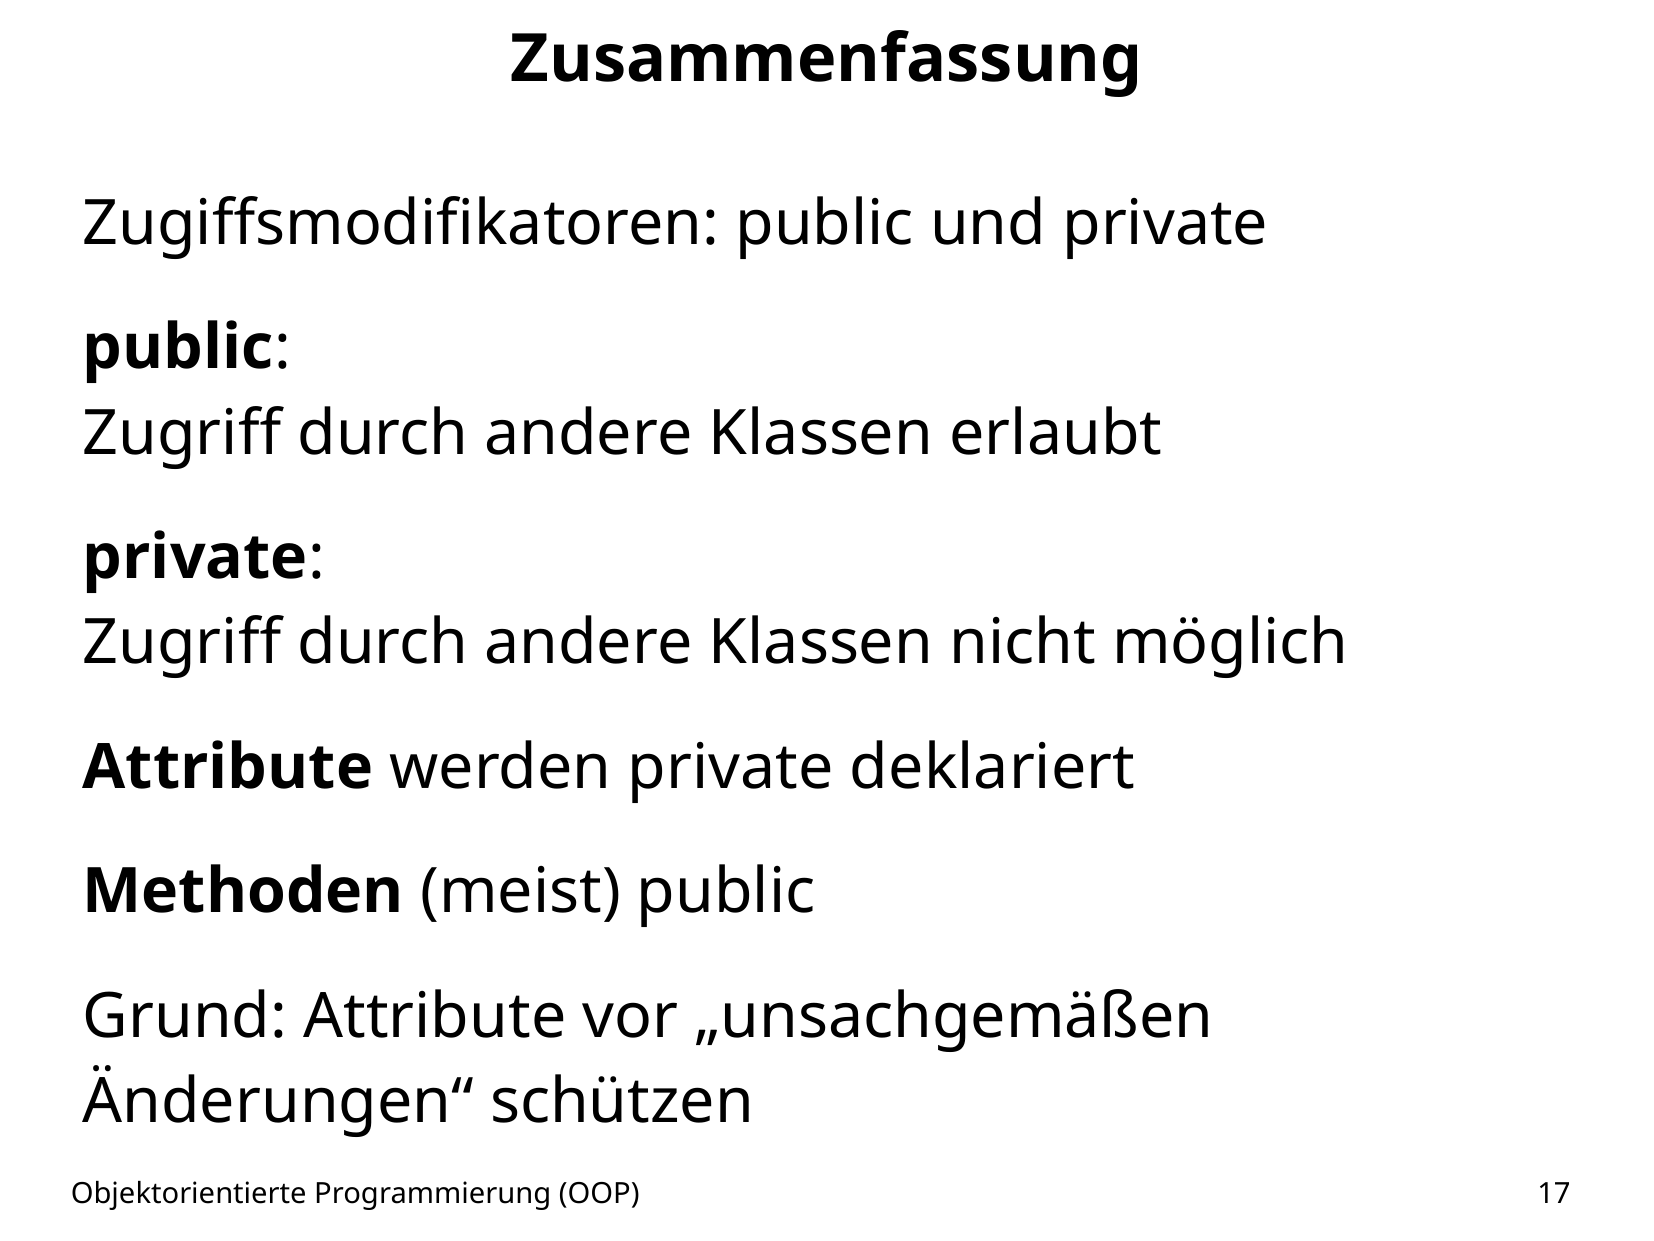

# Zusammenfassung
Zugiffsmodifikatoren: public und private
public:
Zugriff durch andere Klassen erlaubt
private:
Zugriff durch andere Klassen nicht möglich
Attribute werden private deklariert
Methoden (meist) public
Grund: Attribute vor „unsachgemäßen Änderungen“ schützen
Objektorientierte Programmierung (OOP)
17